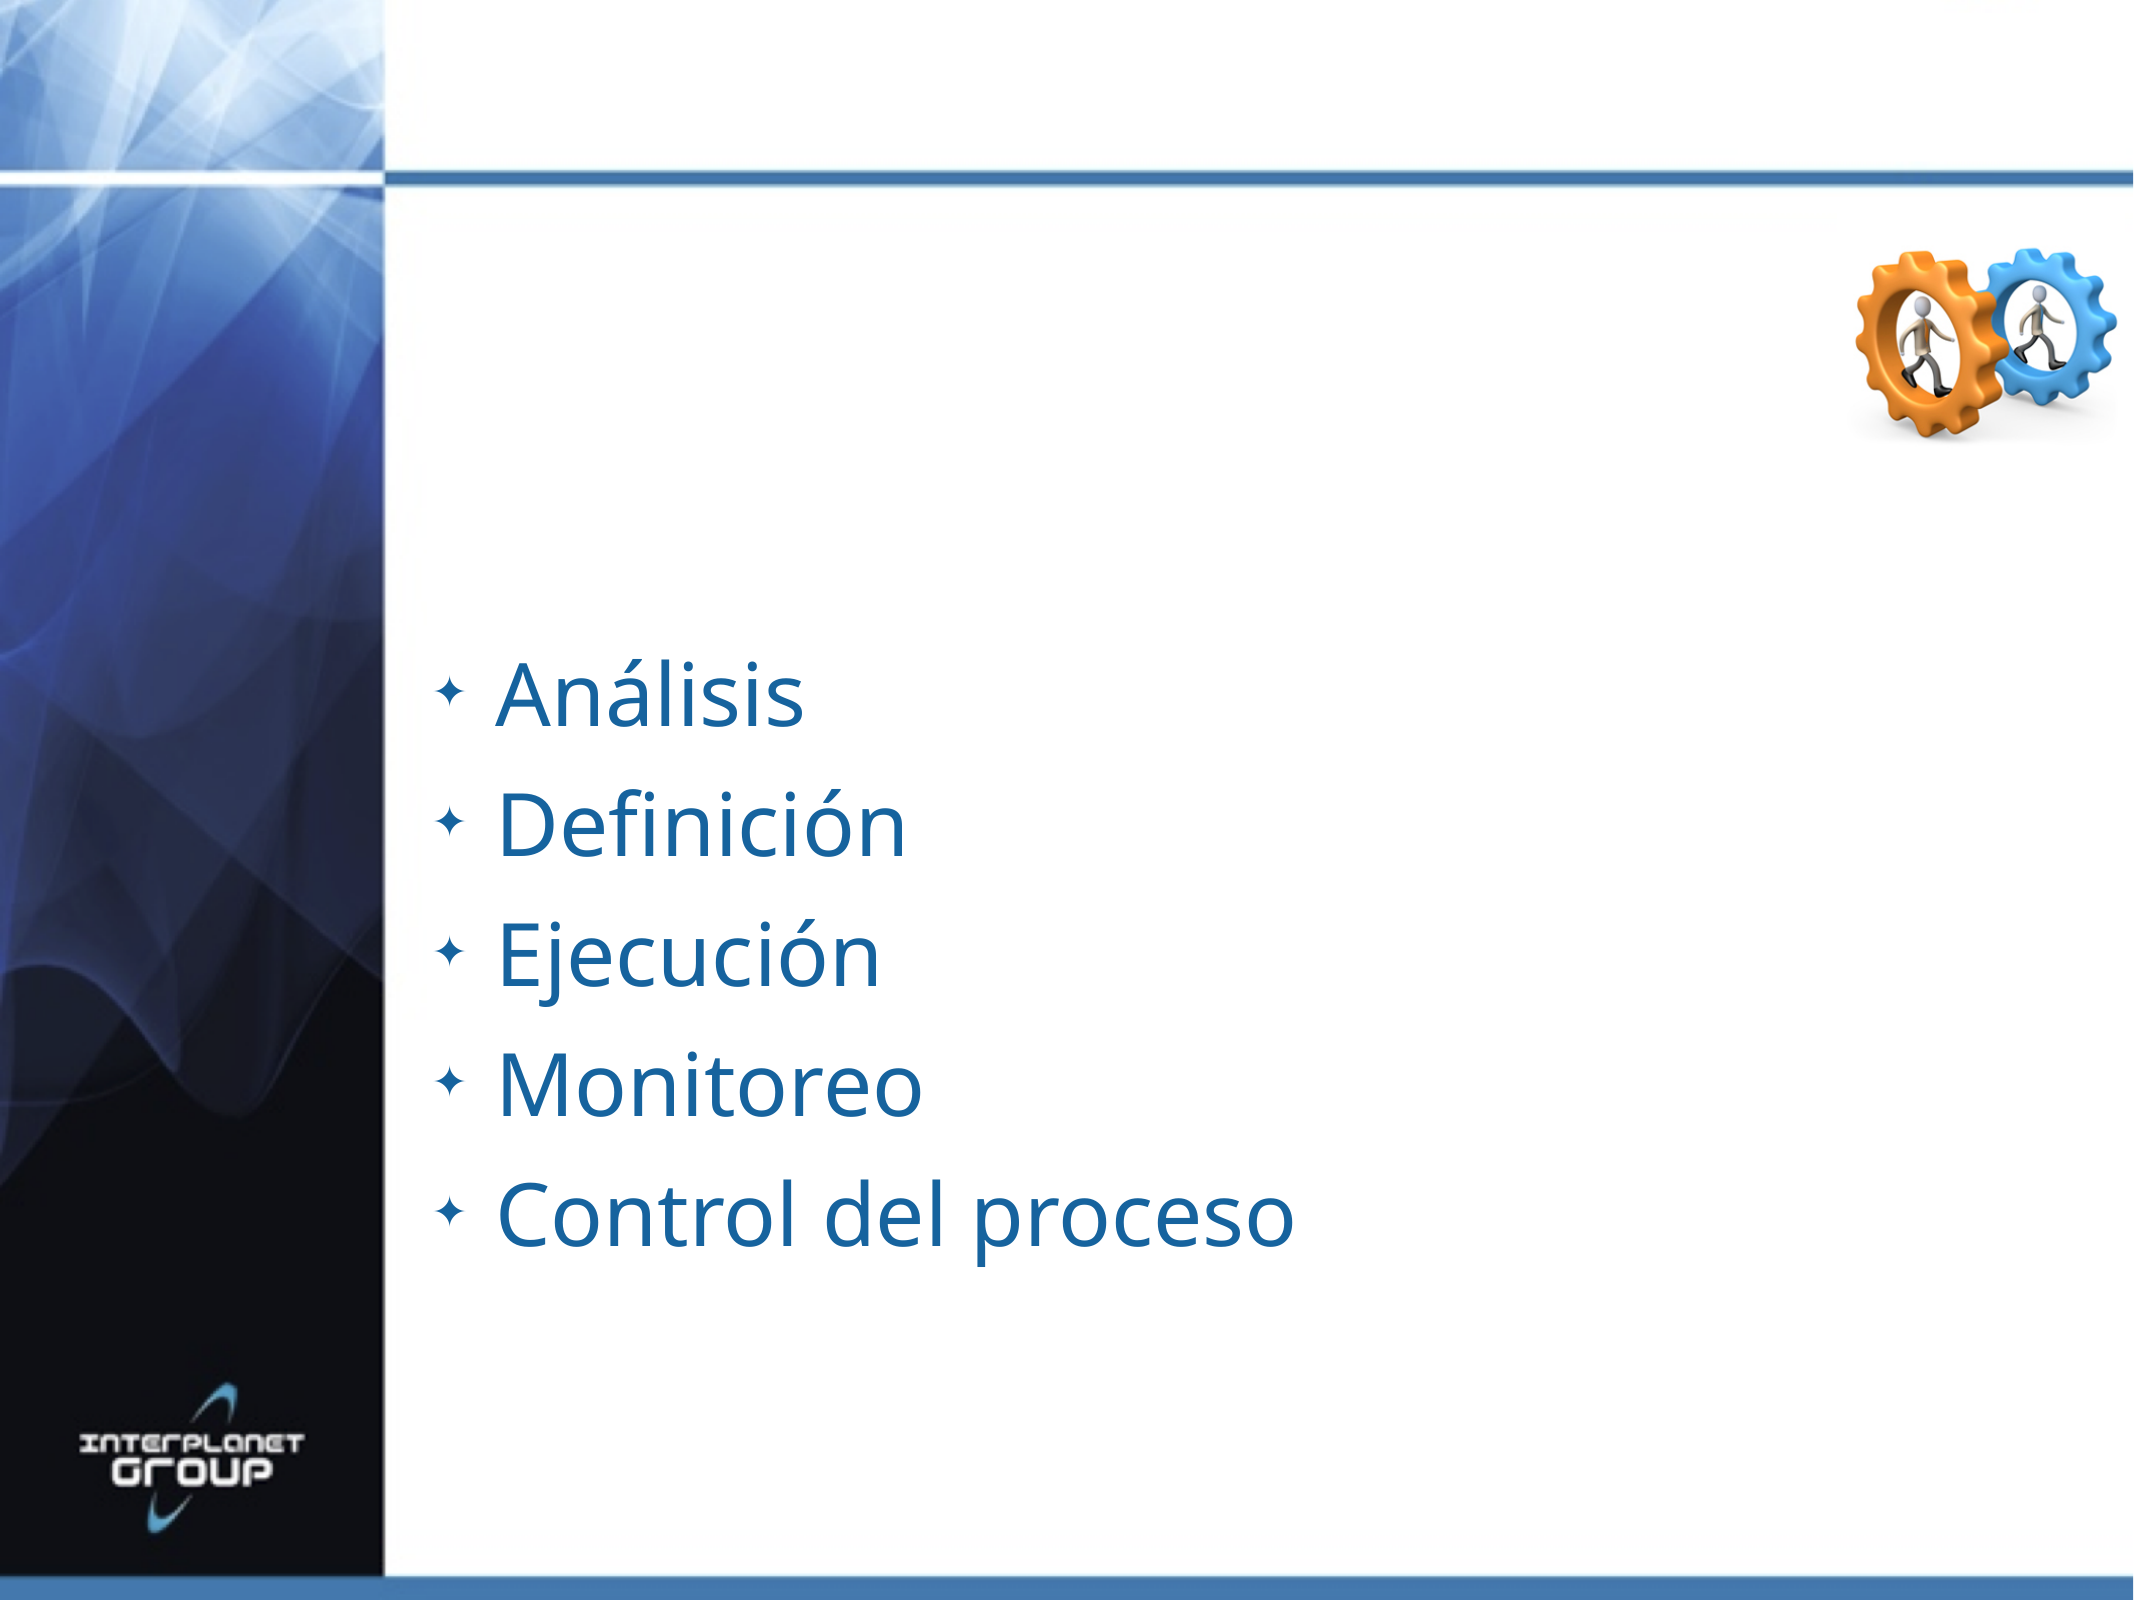

#
 Análisis
 Definición
 Ejecución
 Monitoreo
 Control del proceso